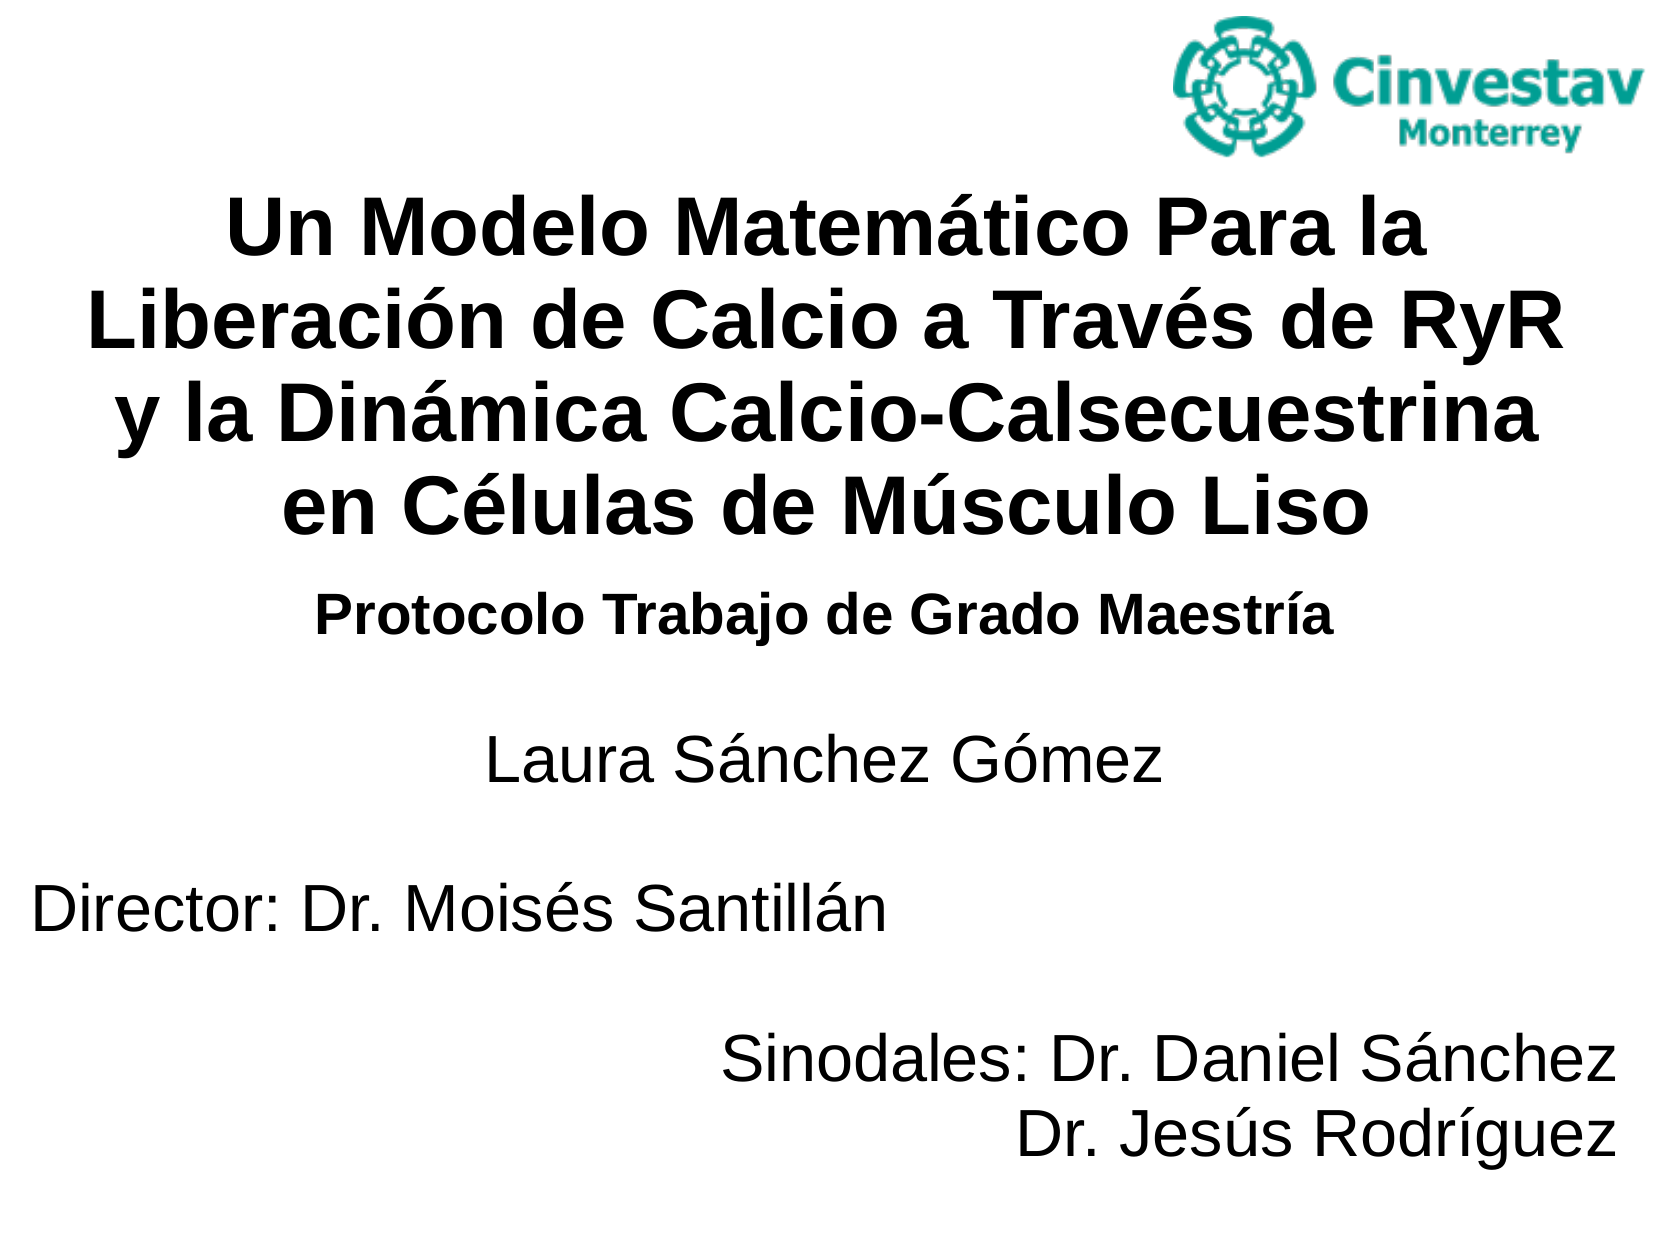

# Un Modelo Matemático Para la Liberación de Calcio a Través de RyR y la Dinámica Calcio-Calsecuestrina en Células de Músculo Liso
Protocolo Trabajo de Grado Maestría
Laura Sánchez Gómez
Director: Dr. Moisés Santillán
Sinodales: Dr. Daniel Sánchez
Dr. Jesús Rodríguez